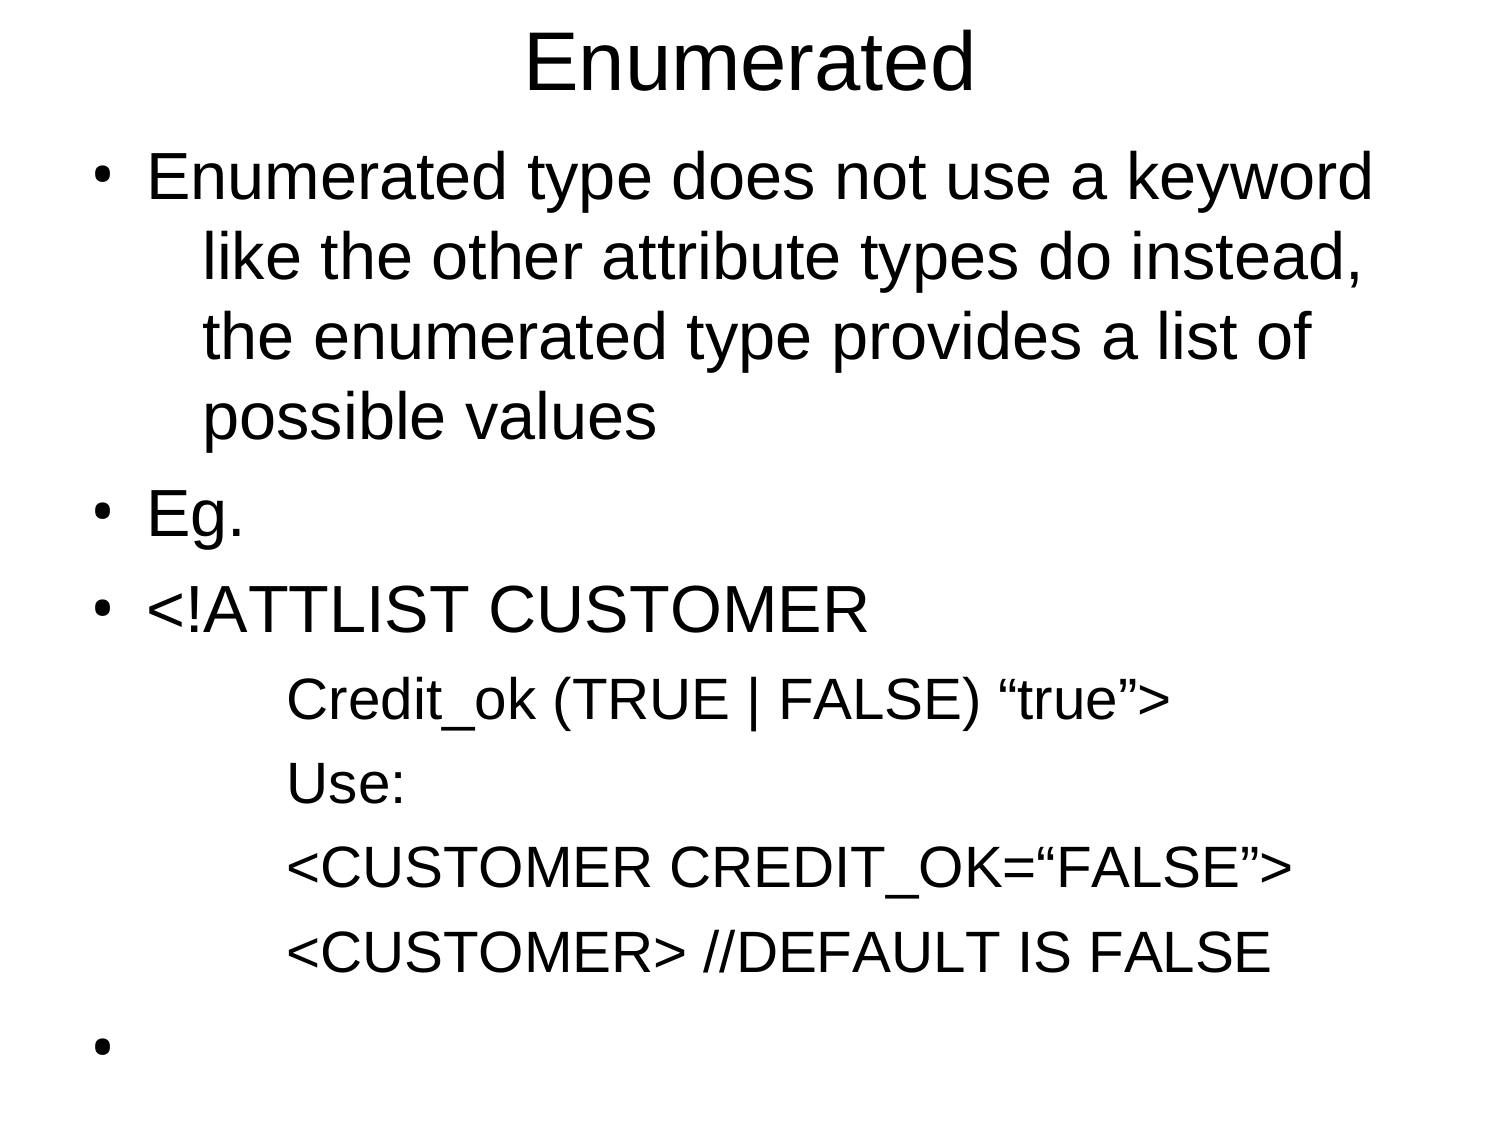

# Enumerated
Enumerated type does not use a keyword like the other attribute types do instead, the enumerated type provides a list of possible values
Eg.
<!ATTLIST CUSTOMER
Credit_ok (TRUE | FALSE) “true”>
Use:
<CUSTOMER CREDIT_OK=“FALSE”>
<CUSTOMER> //DEFAULT IS FALSE